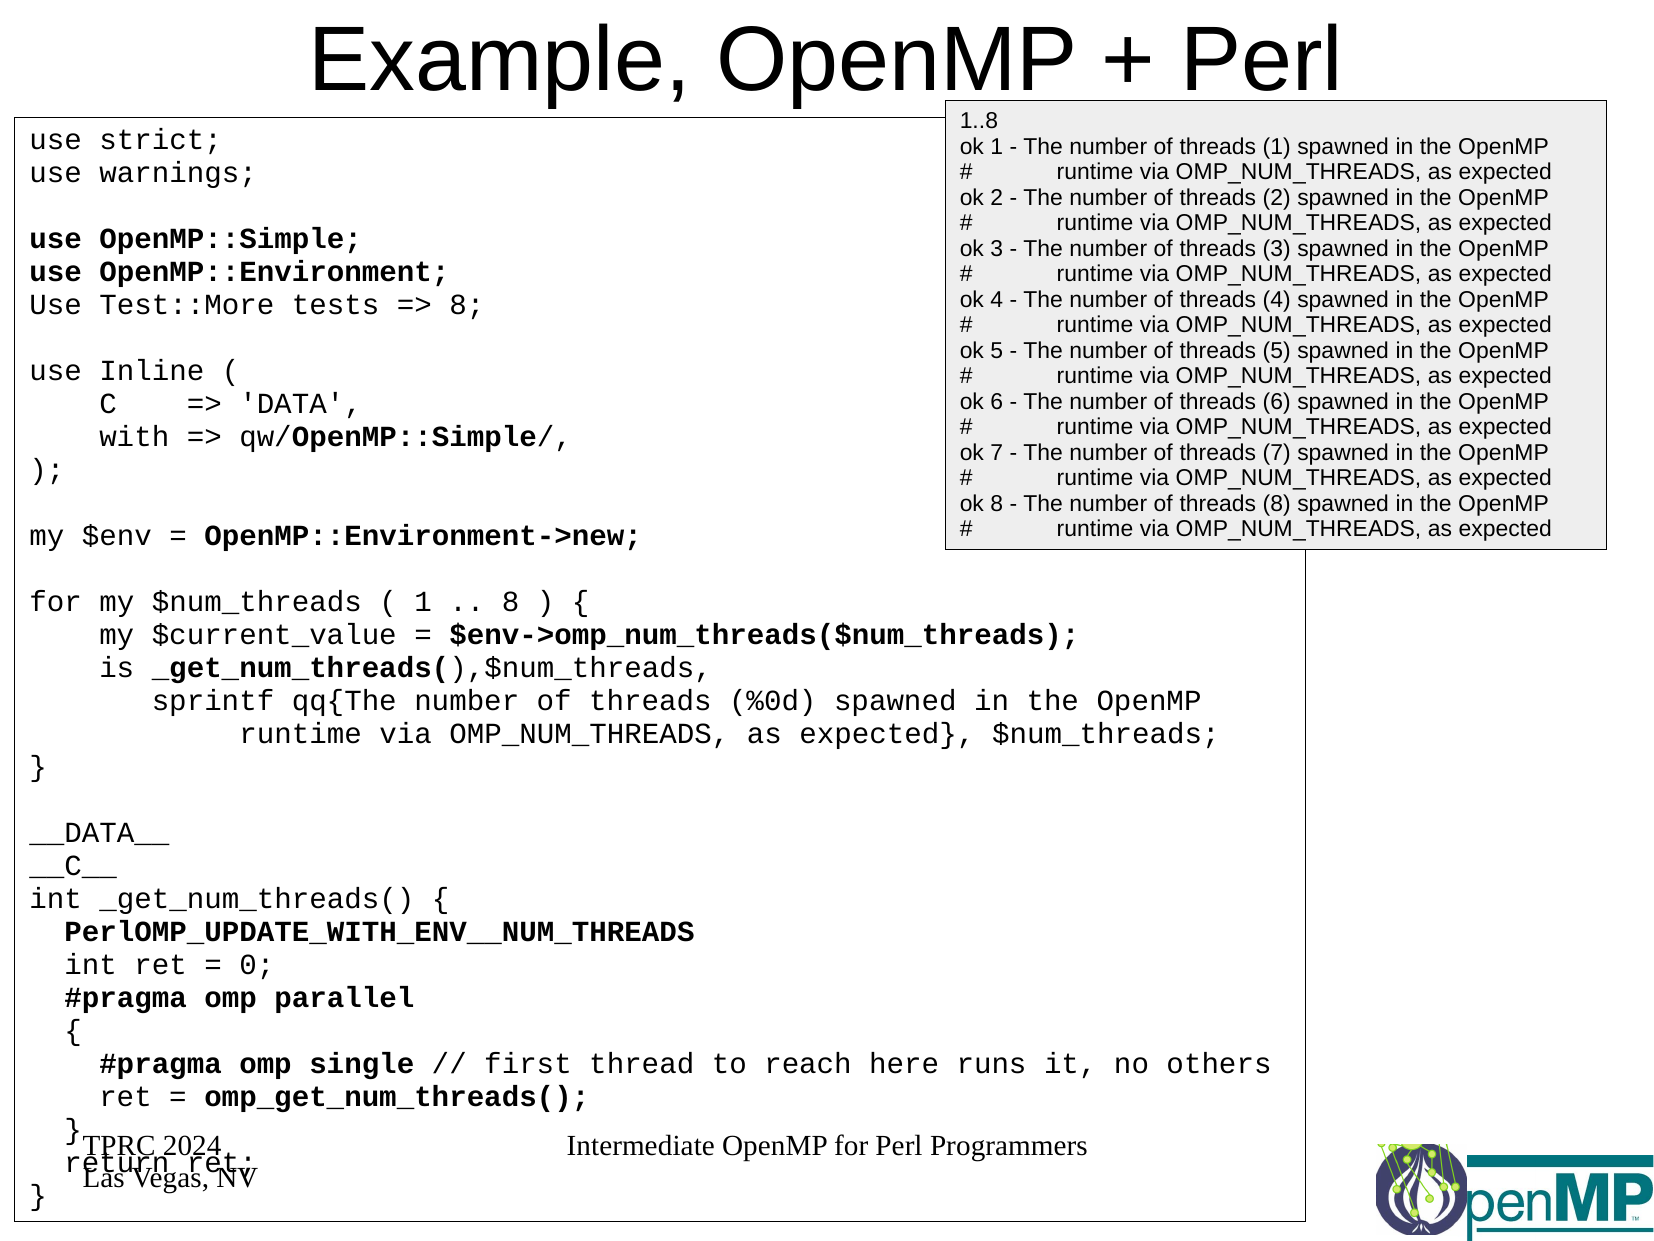

# Example, OpenMP + Perl
1..8
ok 1 - The number of threads (1) spawned in the OpenMP
# runtime via OMP_NUM_THREADS, as expected
ok 2 - The number of threads (2) spawned in the OpenMP
# runtime via OMP_NUM_THREADS, as expected
ok 3 - The number of threads (3) spawned in the OpenMP
# runtime via OMP_NUM_THREADS, as expected
ok 4 - The number of threads (4) spawned in the OpenMP
# runtime via OMP_NUM_THREADS, as expected
ok 5 - The number of threads (5) spawned in the OpenMP
# runtime via OMP_NUM_THREADS, as expected
ok 6 - The number of threads (6) spawned in the OpenMP
# runtime via OMP_NUM_THREADS, as expected
ok 7 - The number of threads (7) spawned in the OpenMP
# runtime via OMP_NUM_THREADS, as expected
ok 8 - The number of threads (8) spawned in the OpenMP
# runtime via OMP_NUM_THREADS, as expected
use strict;
use warnings;
use OpenMP::Simple;
use OpenMP::Environment;
Use Test::More tests => 8;
use Inline (
 C => 'DATA',
 with => qw/OpenMP::Simple/,
);
my $env = OpenMP::Environment->new;
for my $num_threads ( 1 .. 8 ) {
 my $current_value = $env->omp_num_threads($num_threads);
 is _get_num_threads(),$num_threads,
 sprintf qq{The number of threads (%0d) spawned in the OpenMP
 runtime via OMP_NUM_THREADS, as expected}, $num_threads;
}
__DATA__
__C__
int _get_num_threads() {
 PerlOMP_UPDATE_WITH_ENV__NUM_THREADS
 int ret = 0;
 #pragma omp parallel
 {
 #pragma omp single // first thread to reach here runs it, no others
 ret = omp_get_num_threads();
 }
 return ret;
}